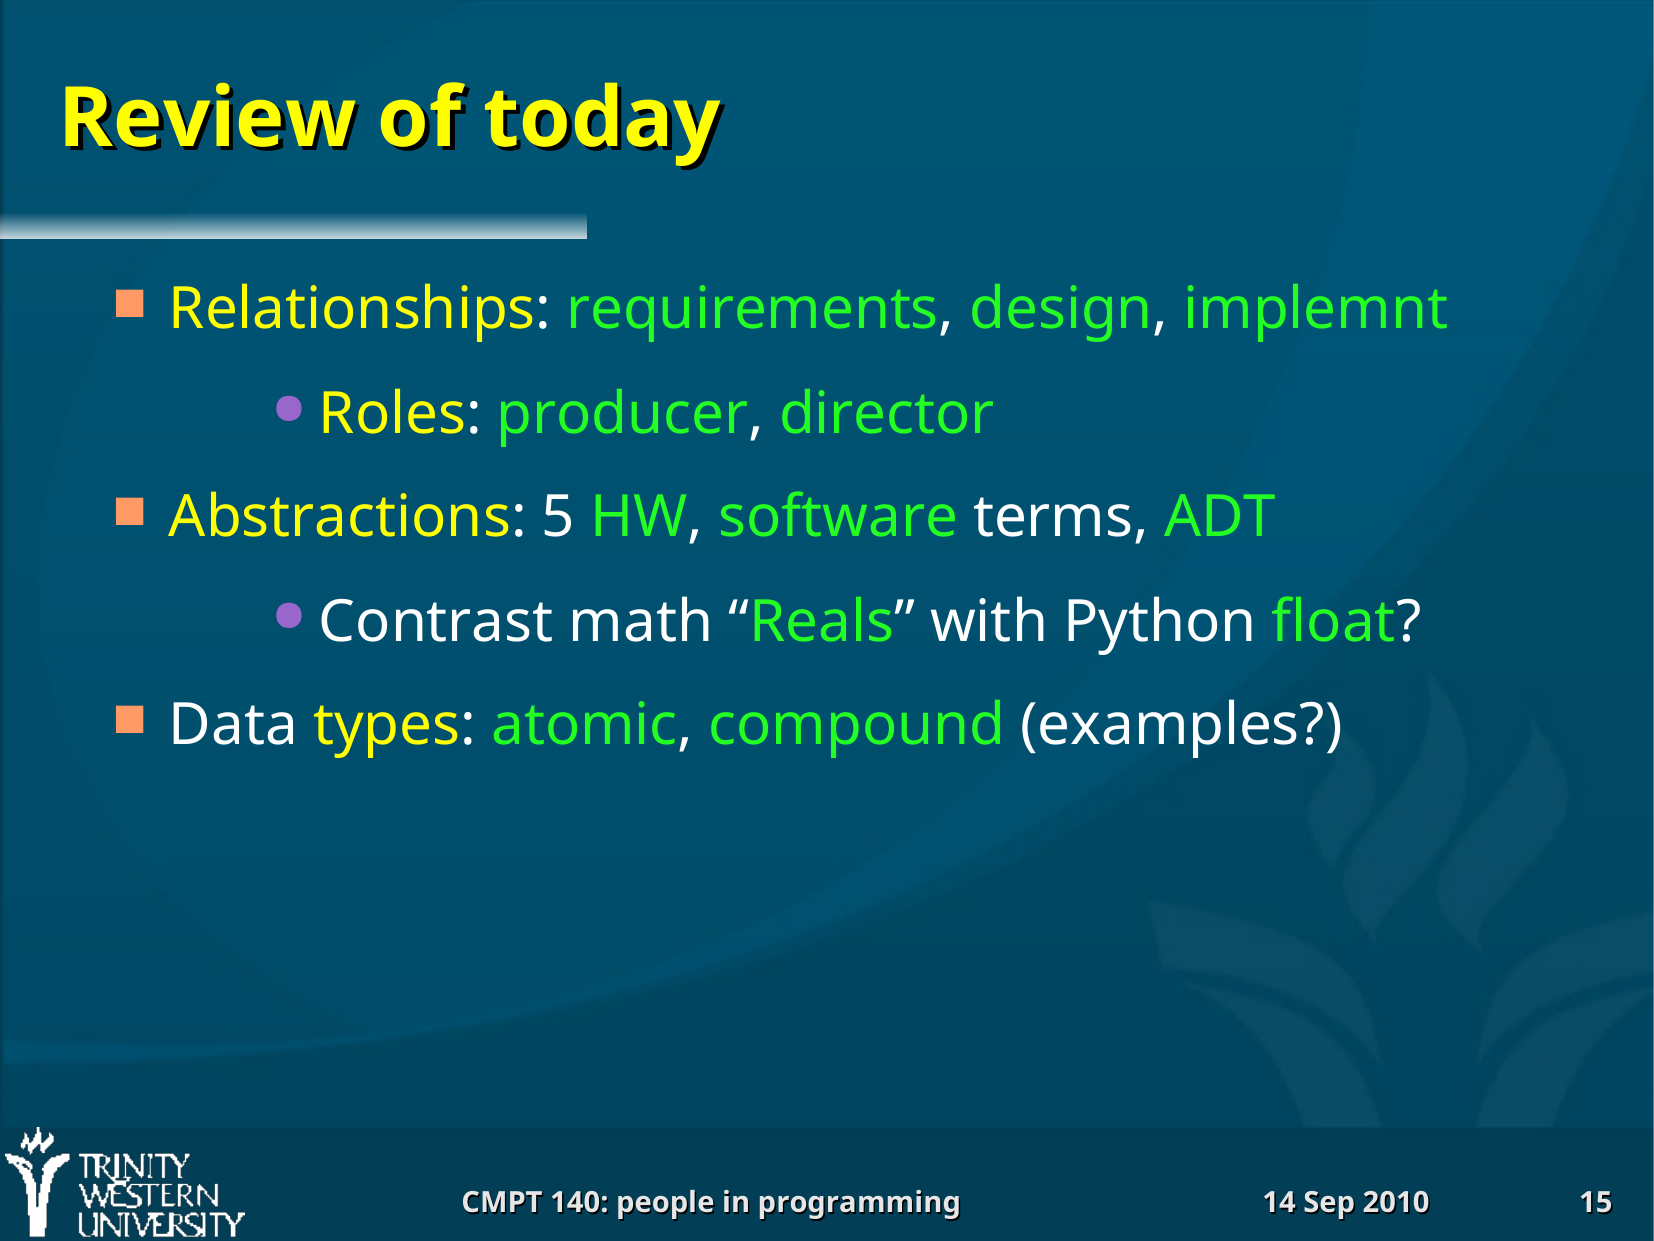

# Review of today
Relationships: requirements, design, implemnt
Roles: producer, director
Abstractions: 5 HW, software terms, ADT
Contrast math “Reals” with Python float?
Data types: atomic, compound (examples?)
CMPT 140: people in programming
14 Sep 2010
15